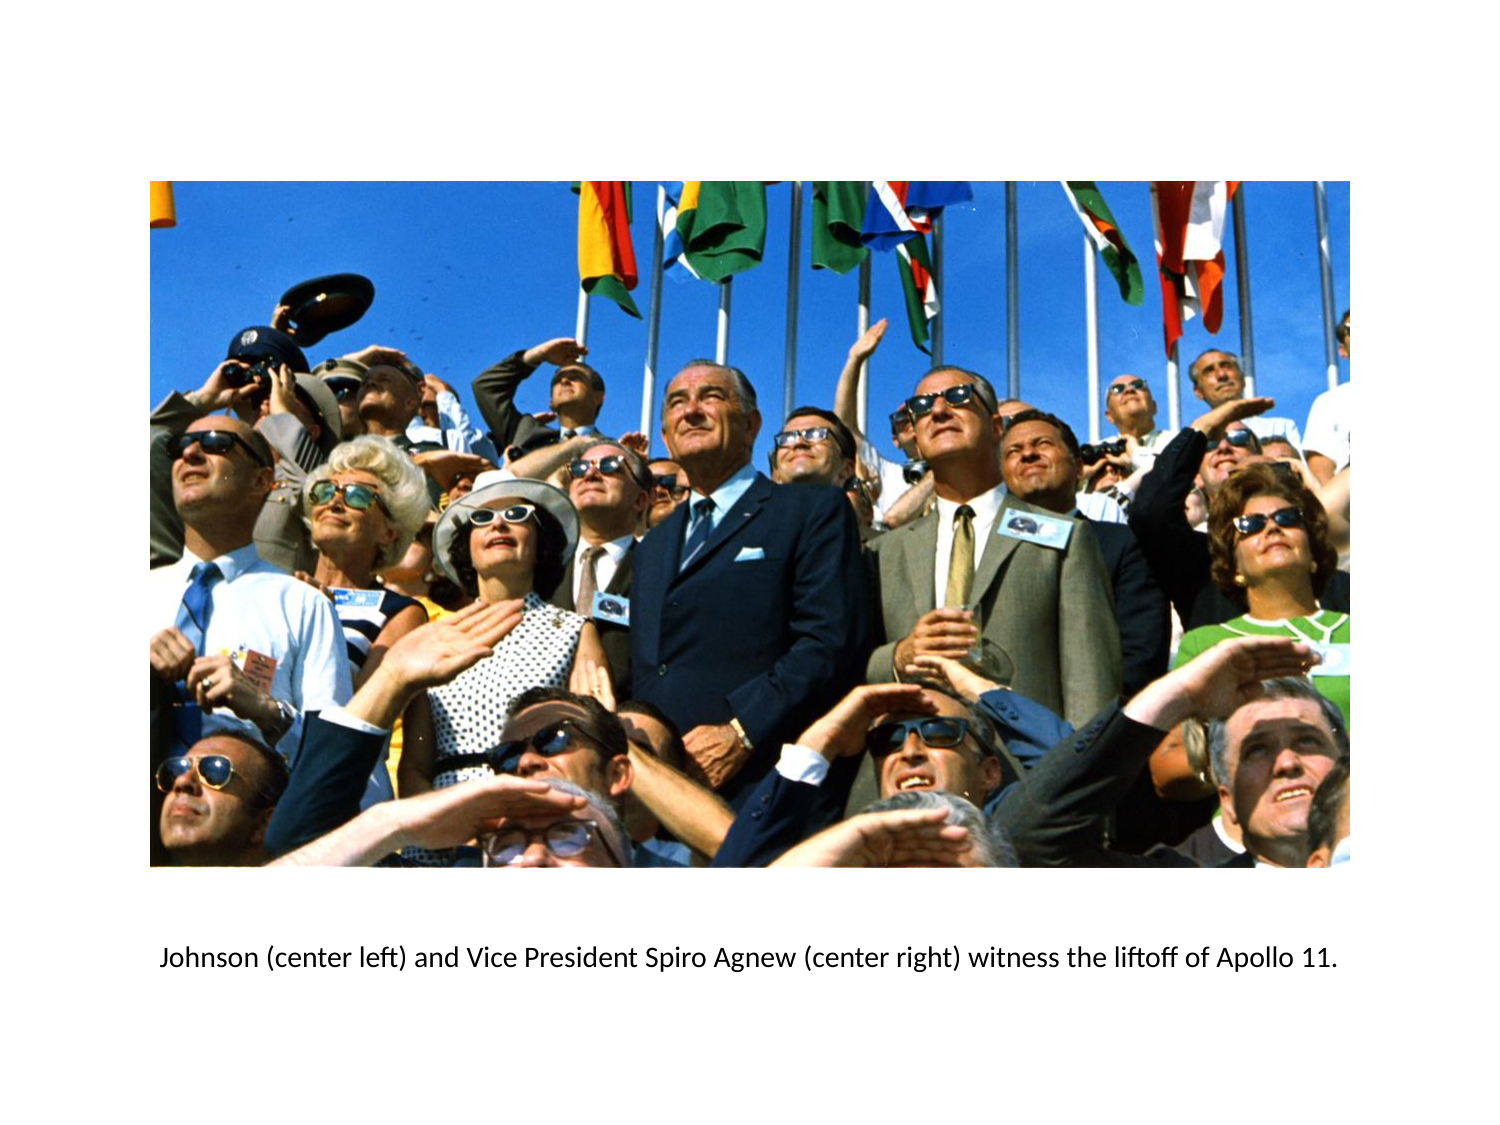

Johnson (center left) and Vice President Spiro Agnew (center right) witness the liftoff of Apollo 11.